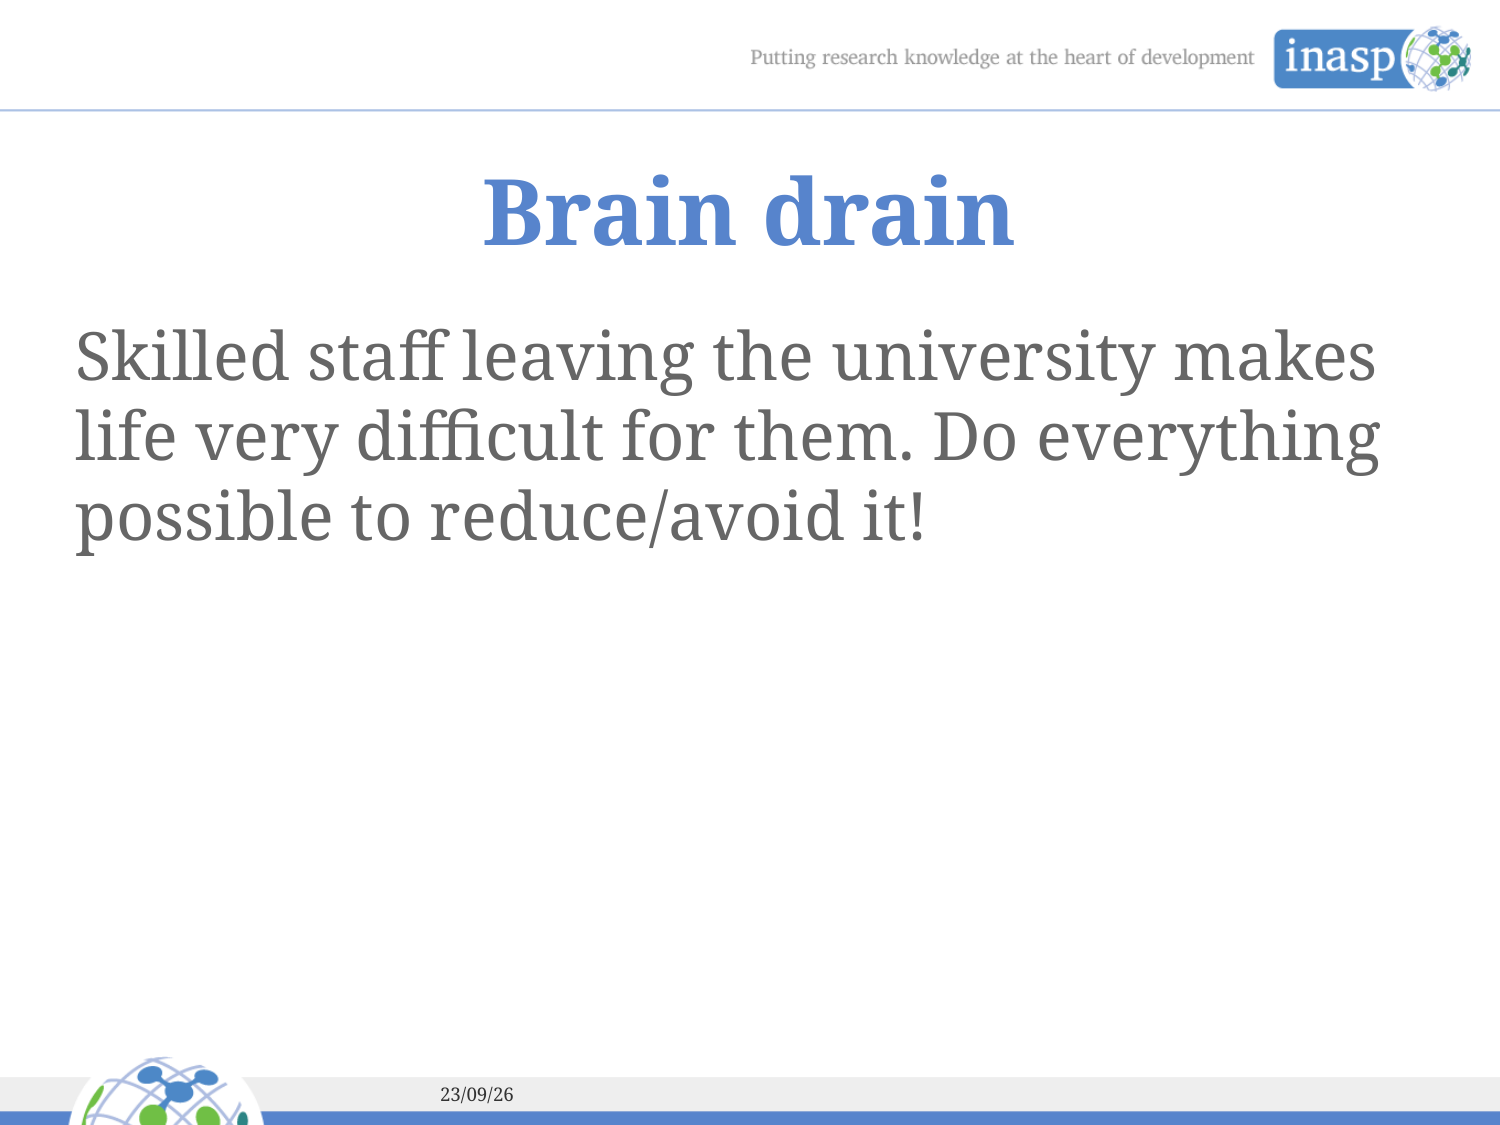

# Brain drain
Skilled staff leaving the university makes life very difficult for them. Do everything possible to reduce/avoid it!